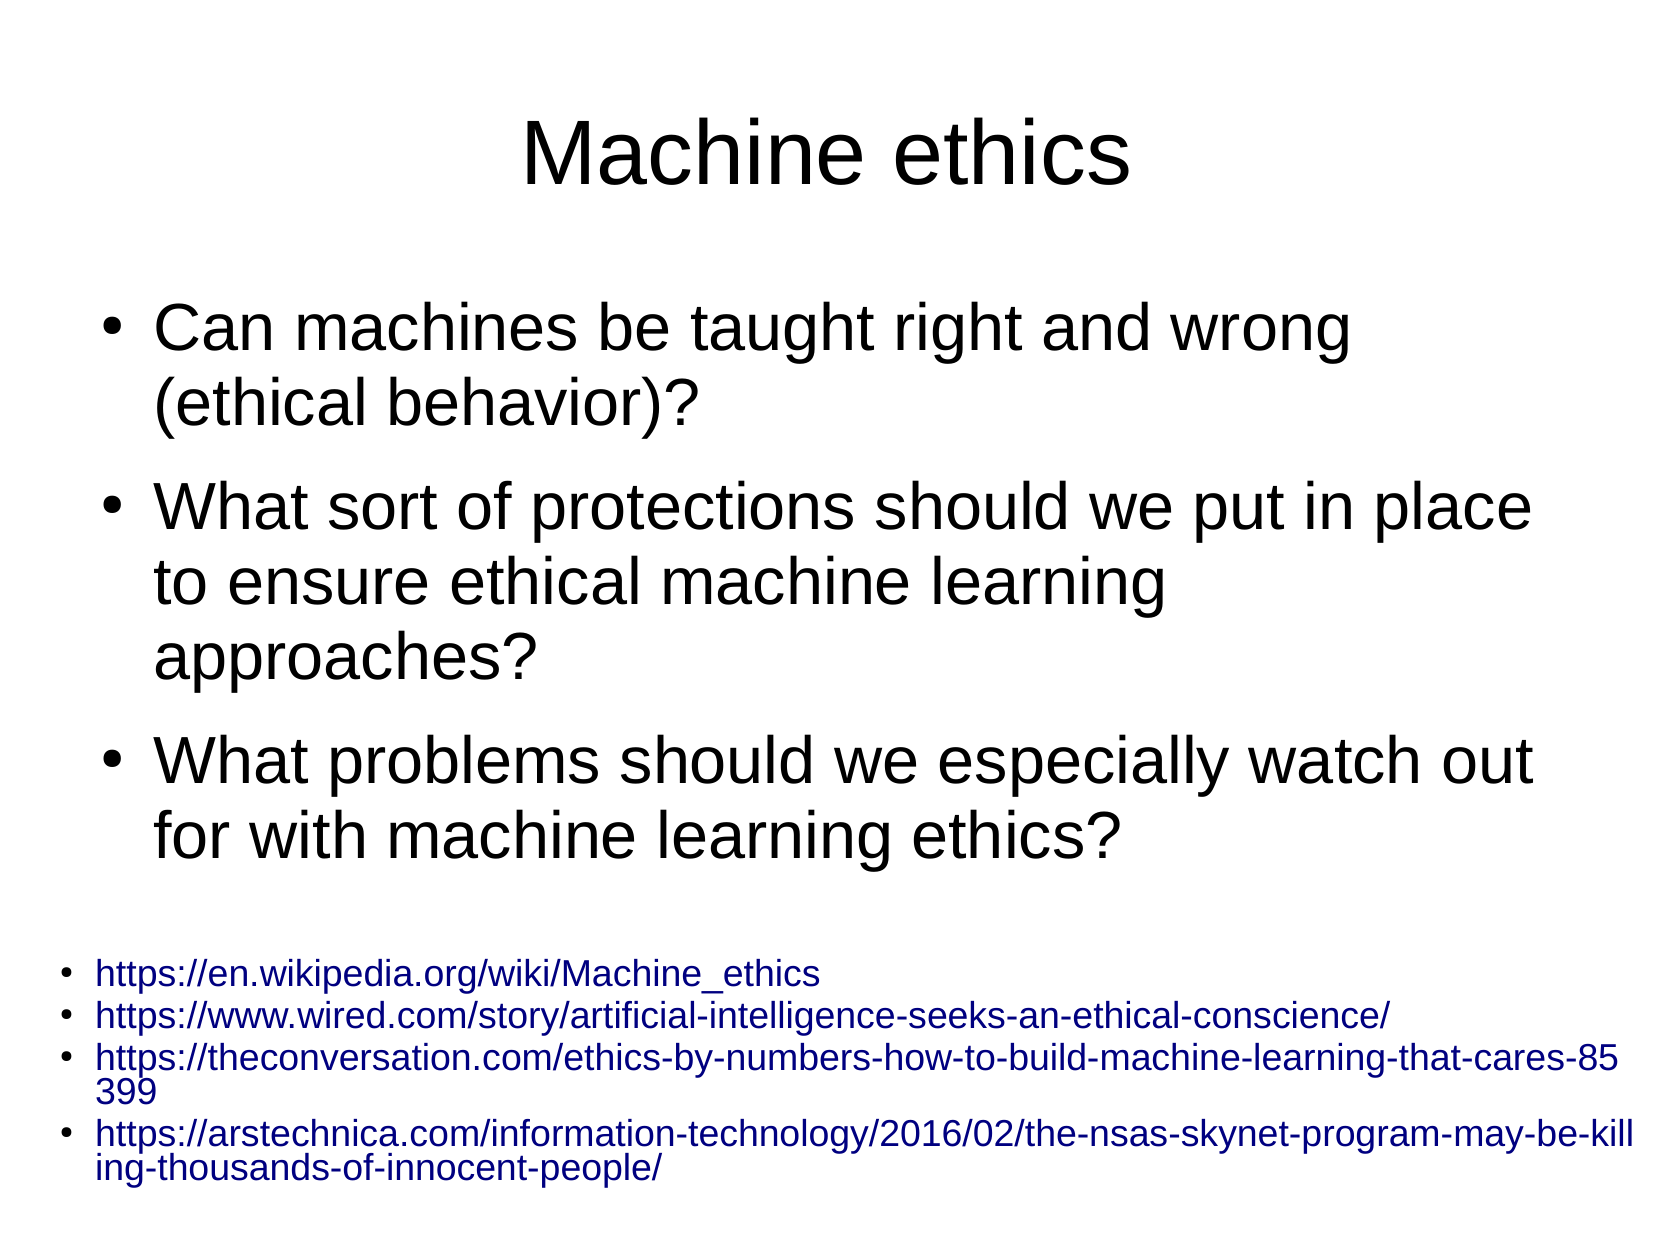

# Machine ethics
Can machines be taught right and wrong (ethical behavior)?
What sort of protections should we put in place to ensure ethical machine learning approaches?
What problems should we especially watch out for with machine learning ethics?
https://en.wikipedia.org/wiki/Machine_ethics
https://www.wired.com/story/artificial-intelligence-seeks-an-ethical-conscience/
https://theconversation.com/ethics-by-numbers-how-to-build-machine-learning-that-cares-85399
https://arstechnica.com/information-technology/2016/02/the-nsas-skynet-program-may-be-killing-thousands-of-innocent-people/